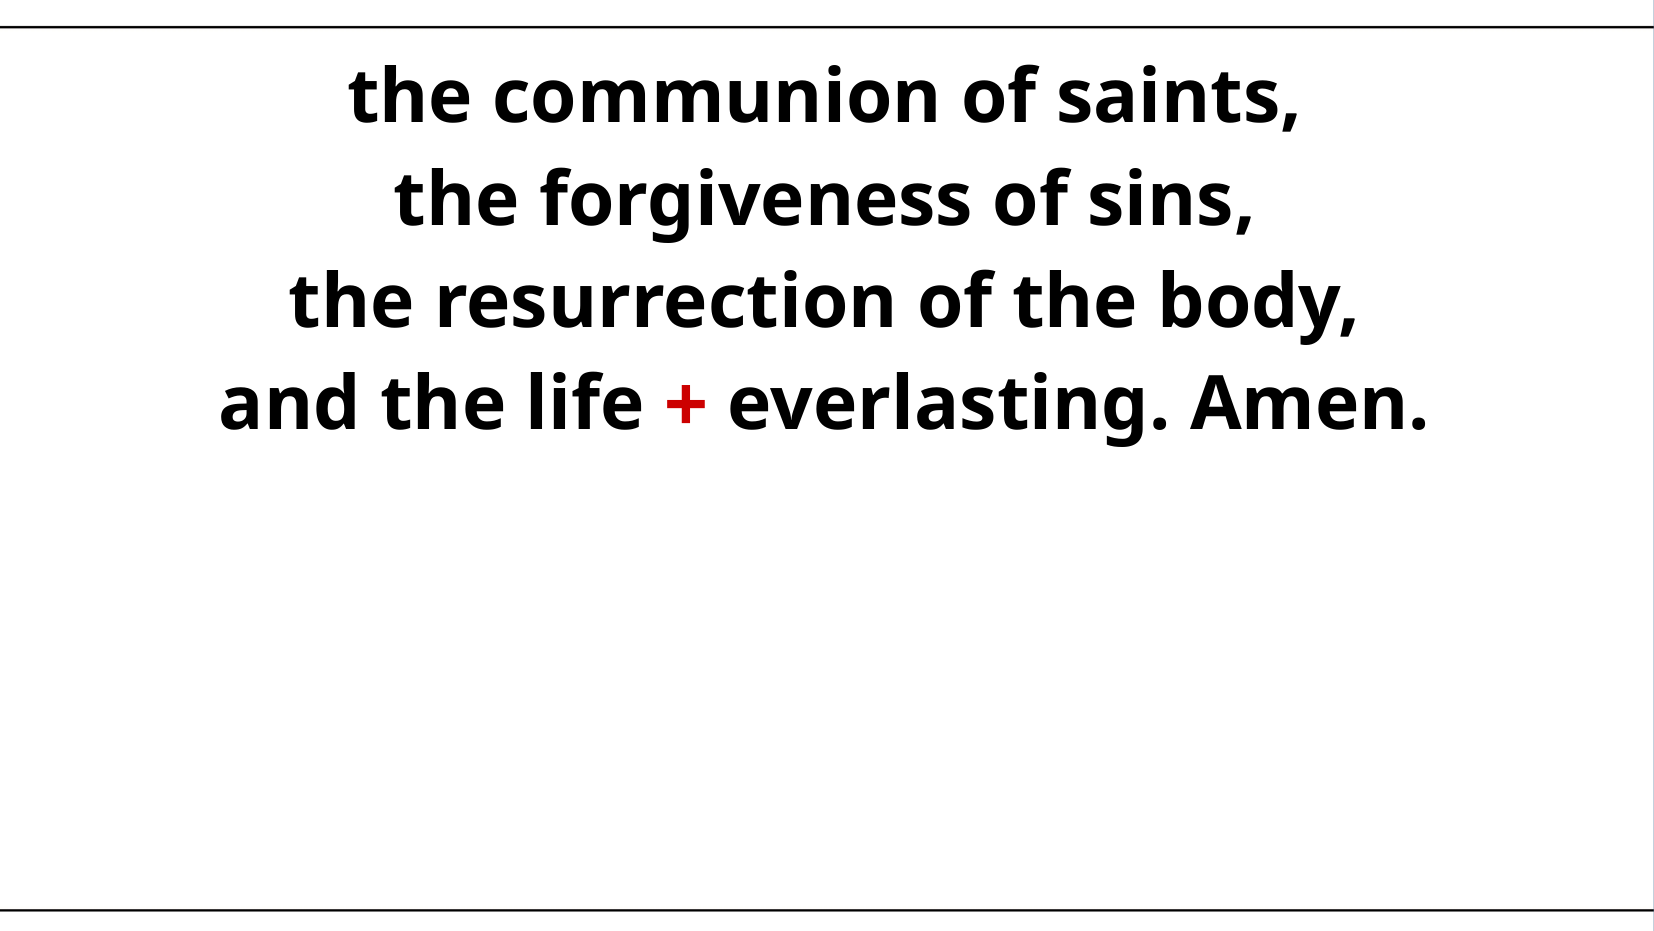

the communion of saints,
the forgiveness of sins,
the resurrection of the body,
and the life + everlasting. Amen.